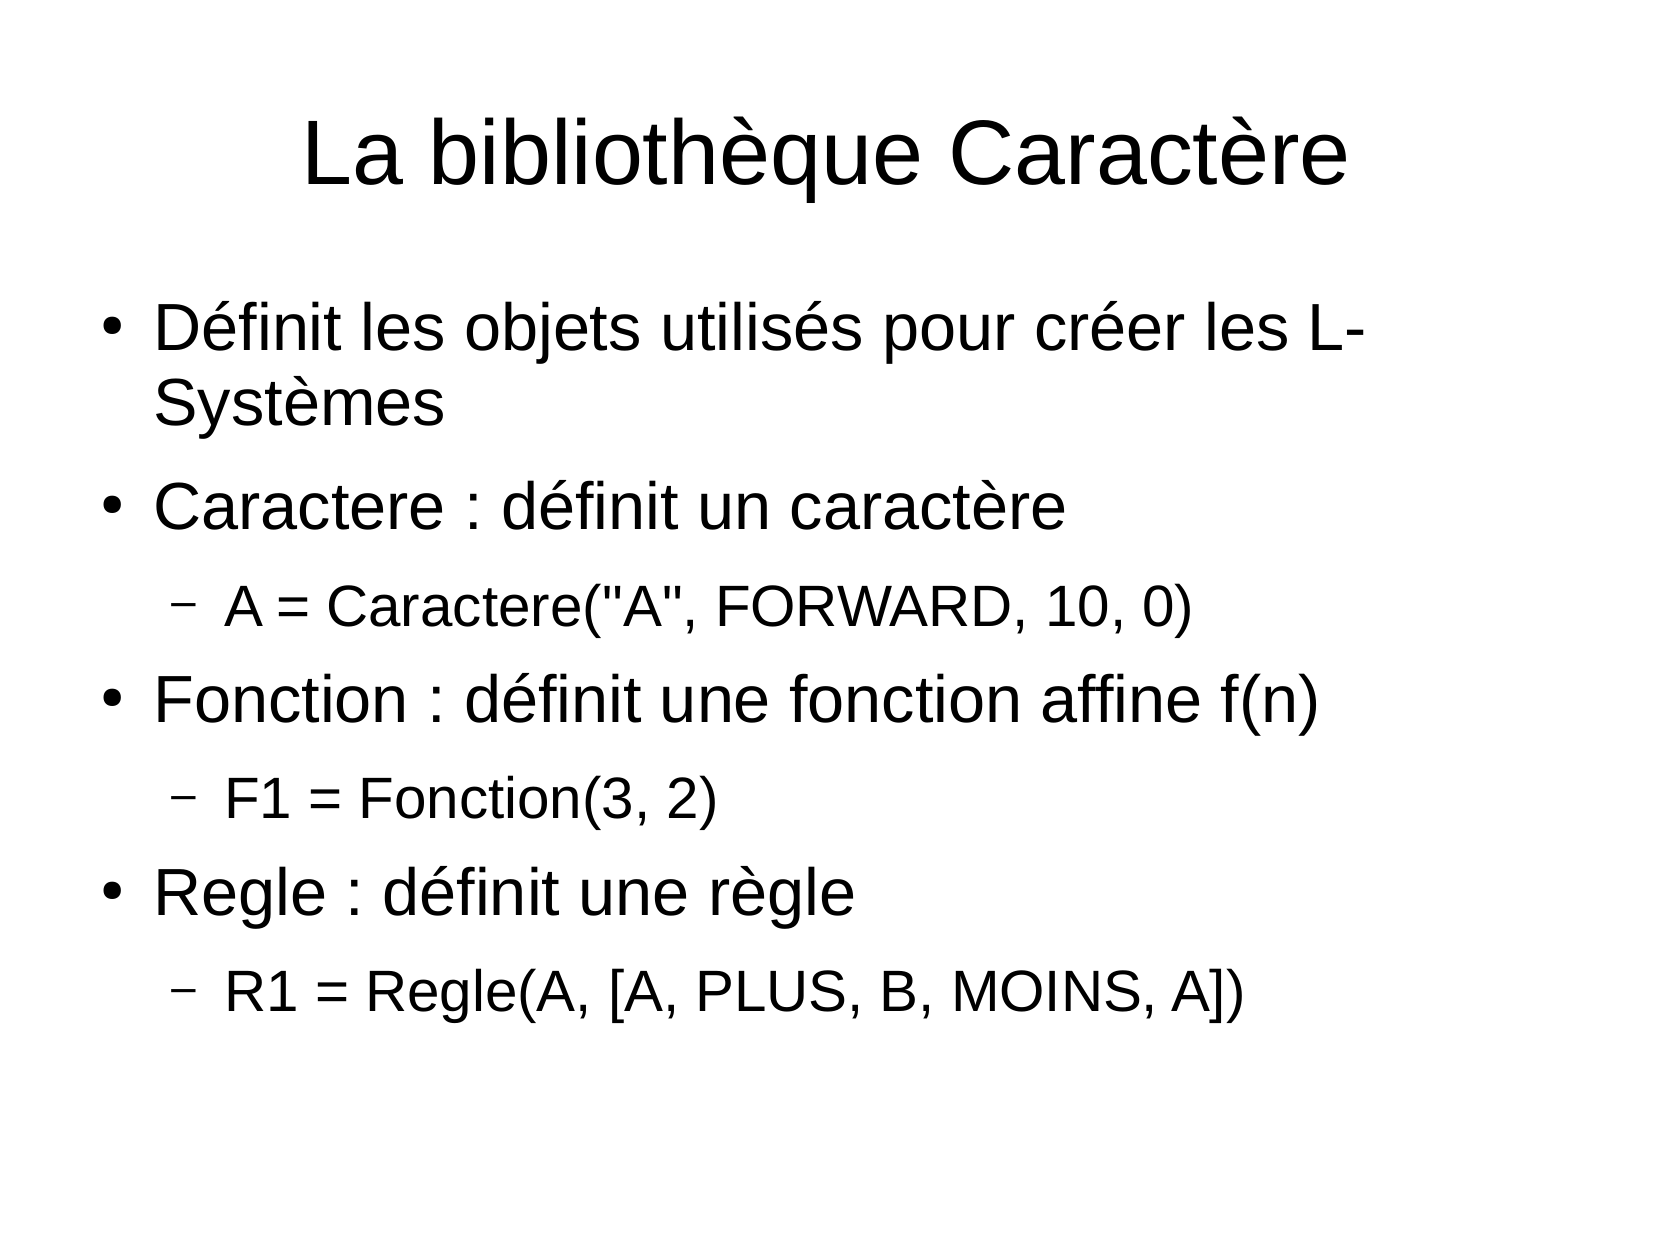

# La bibliothèque Caractère
Définit les objets utilisés pour créer les L-Systèmes
Caractere : définit un caractère
A = Caractere("A", FORWARD, 10, 0)
Fonction : définit une fonction affine f(n)
F1 = Fonction(3, 2)
Regle : définit une règle
R1 = Regle(A, [A, PLUS, B, MOINS, A])